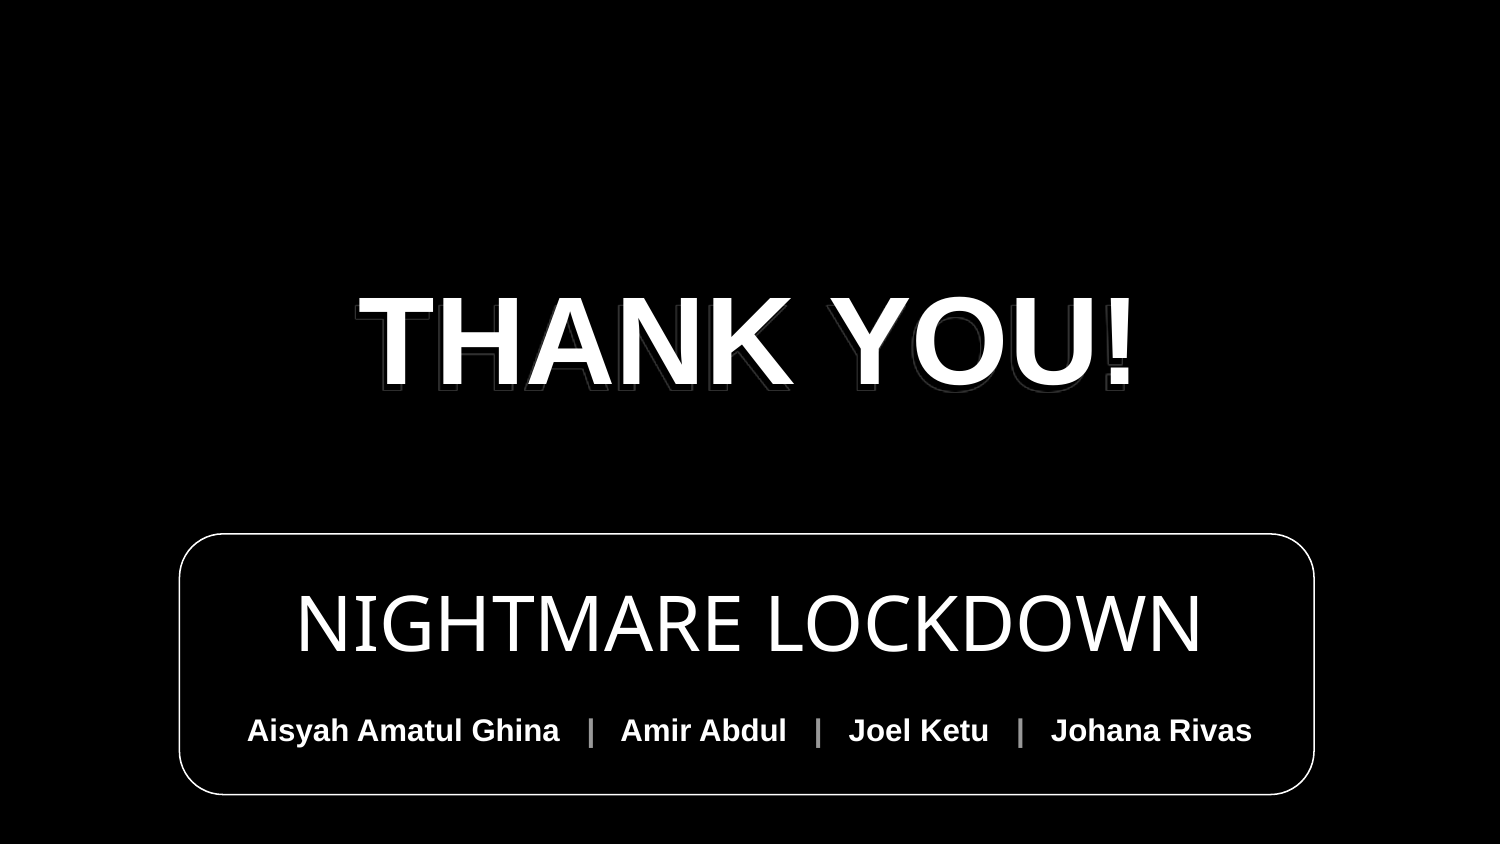

# THANK YOU!
NIGHTMARE LOCKDOWN
Aisyah Amatul Ghina | Amir Abdul | Joel Ketu | Johana Rivas